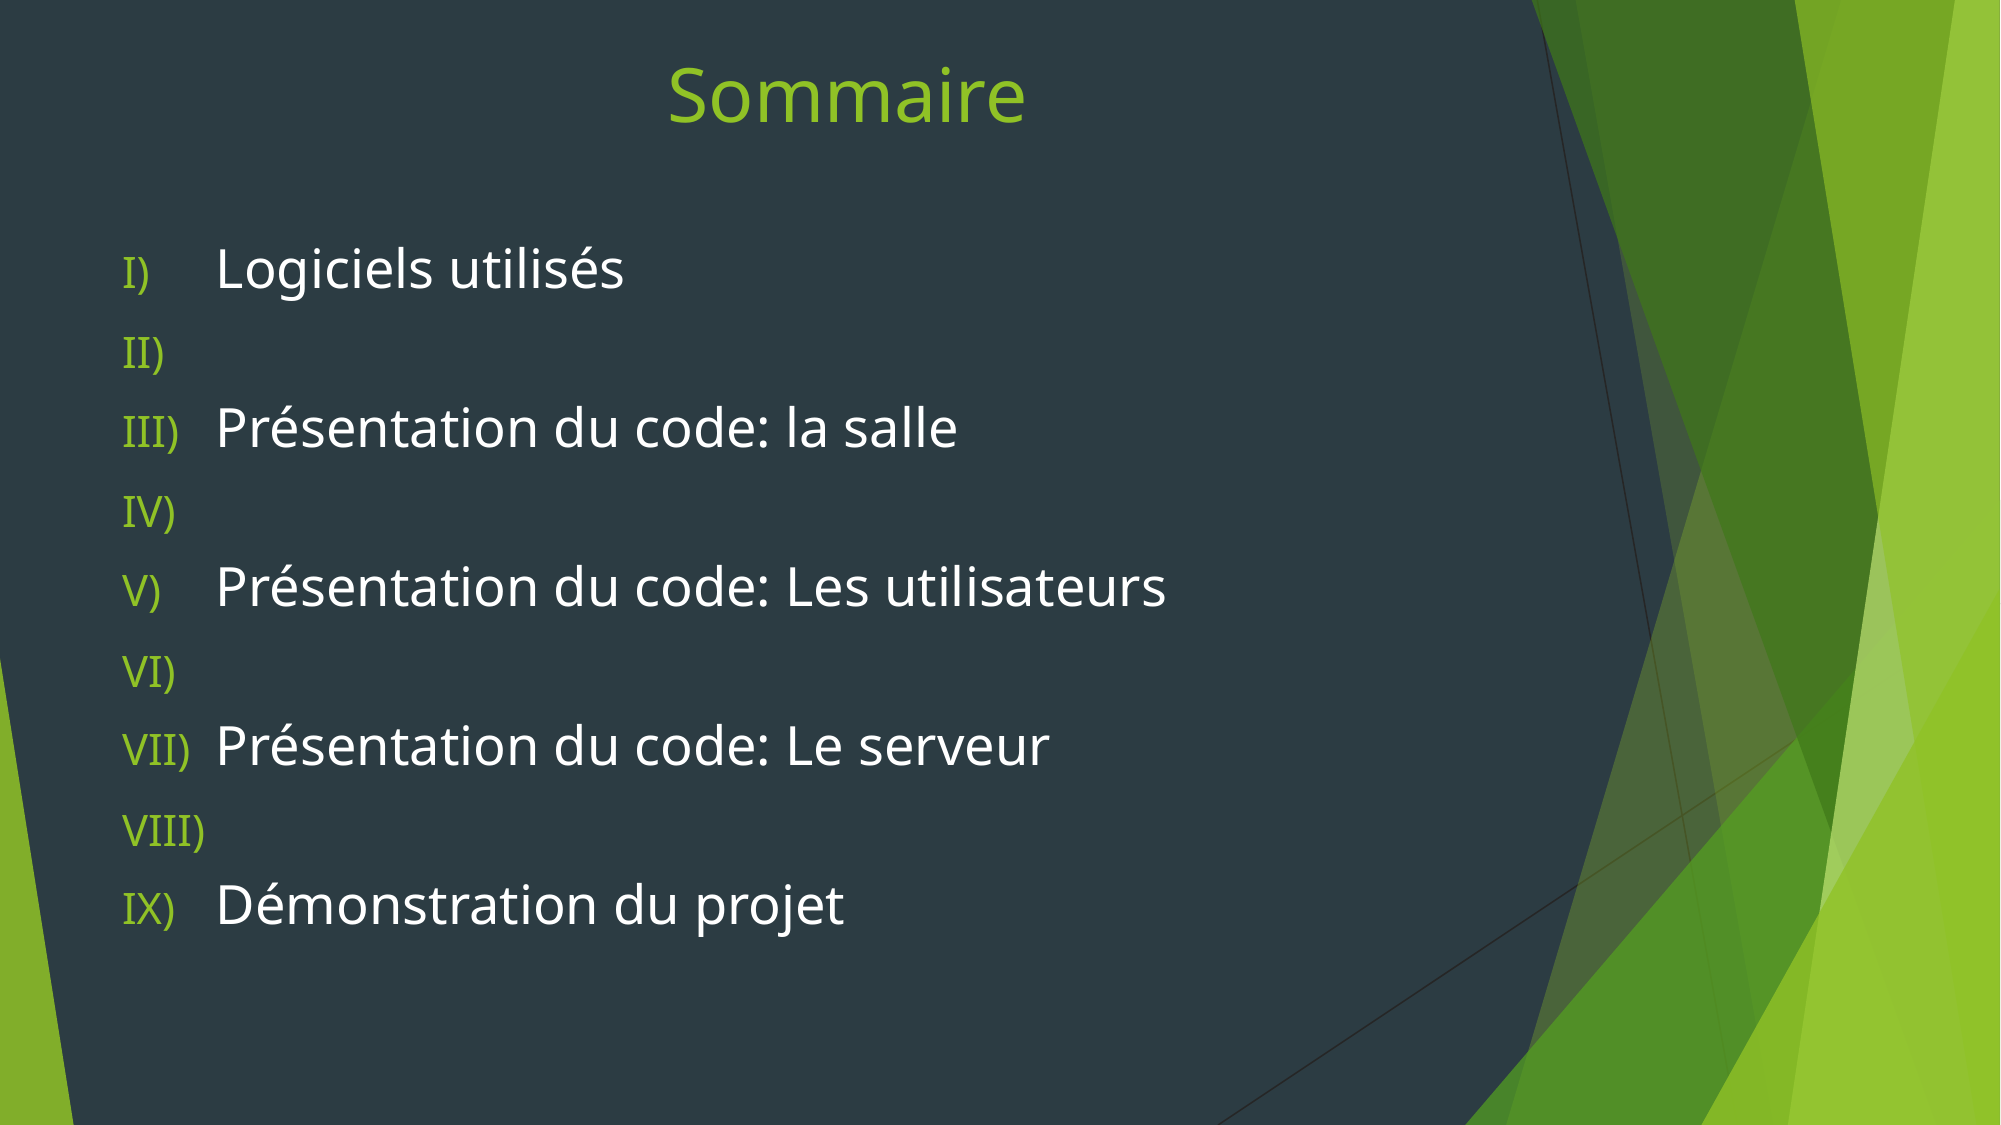

# Sommaire
Logiciels utilisés
Présentation du code: la salle
Présentation du code: Les utilisateurs
Présentation du code: Le serveur
Démonstration du projet